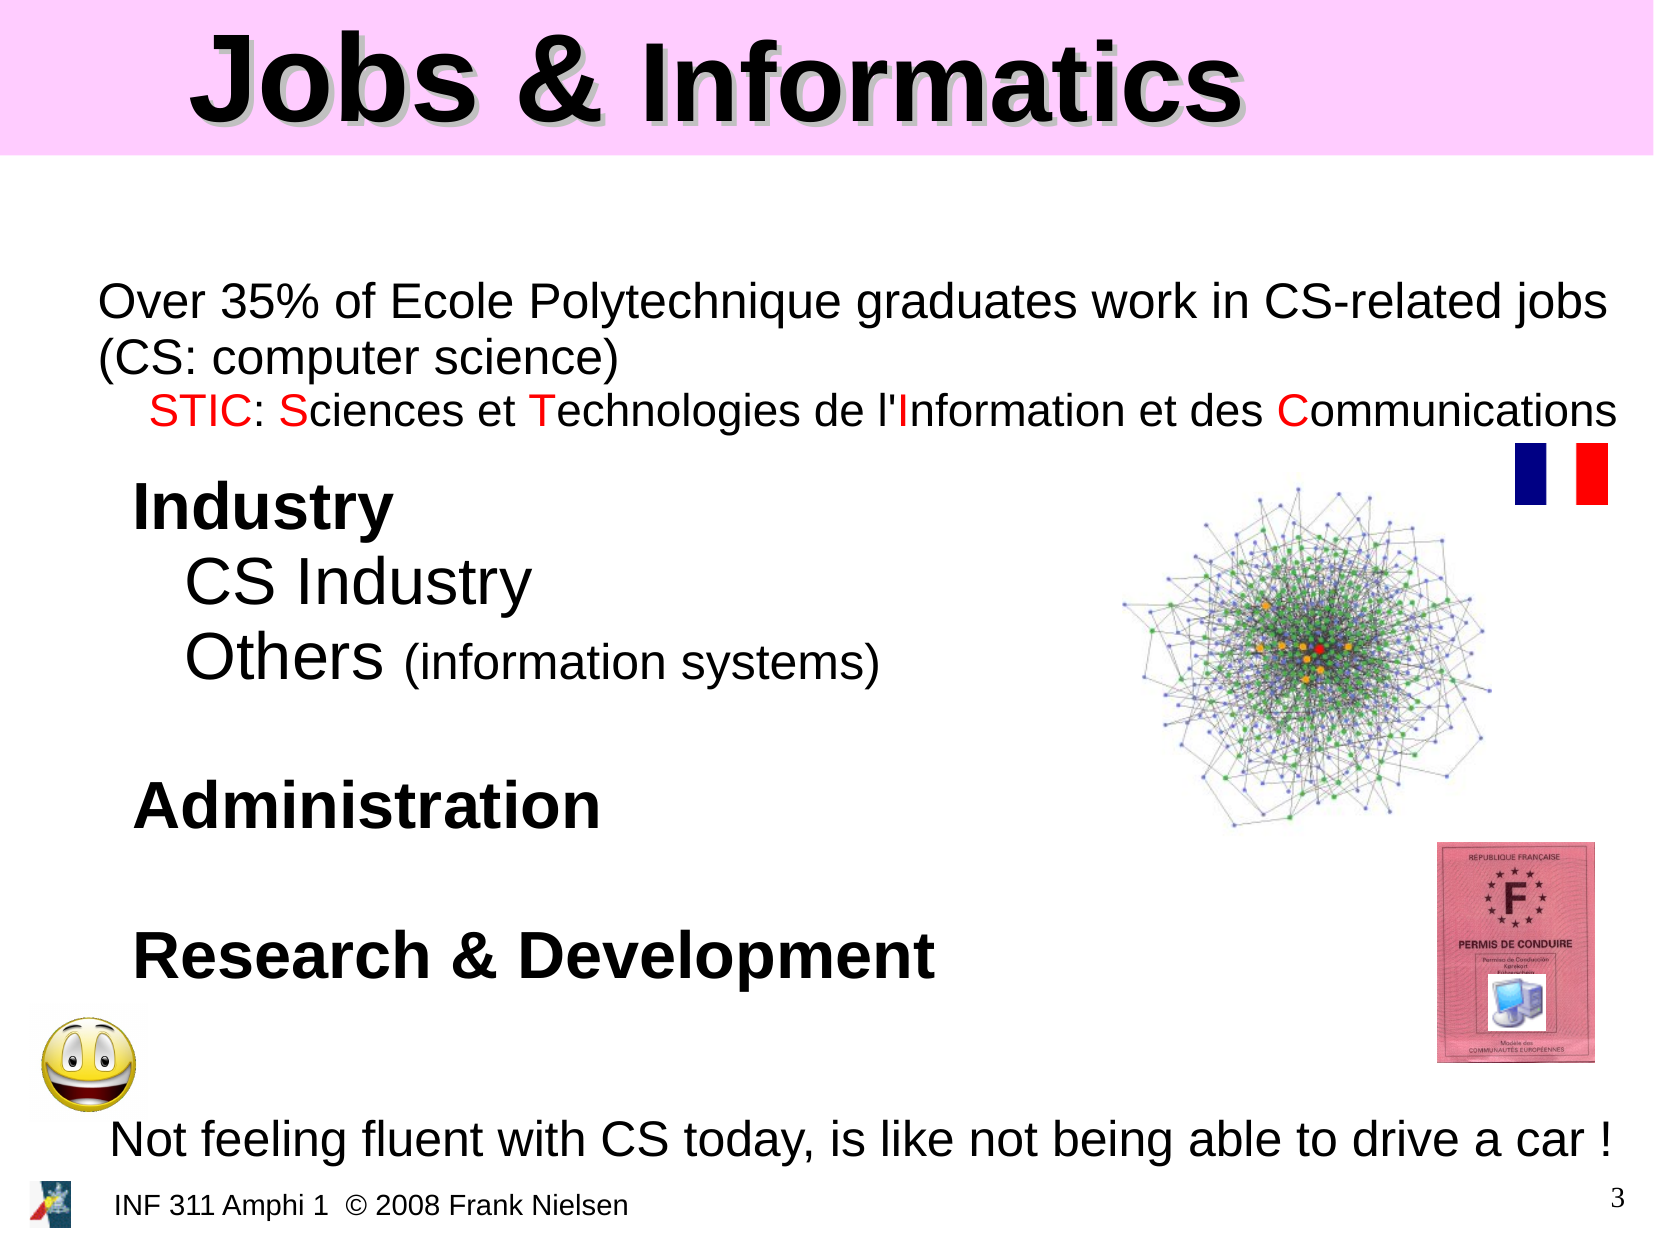

Jobs & Informatics
Over 35% of Ecole Polytechnique graduates work in CS-related jobs
(CS: computer science)
 STIC: Sciences et Technologies de l'Information et des Communications
 Industry
CS Industry
Others (information systems)
 Administration
 Research & Development
Not feeling fluent with CS today, is like not being able to drive a car !
3